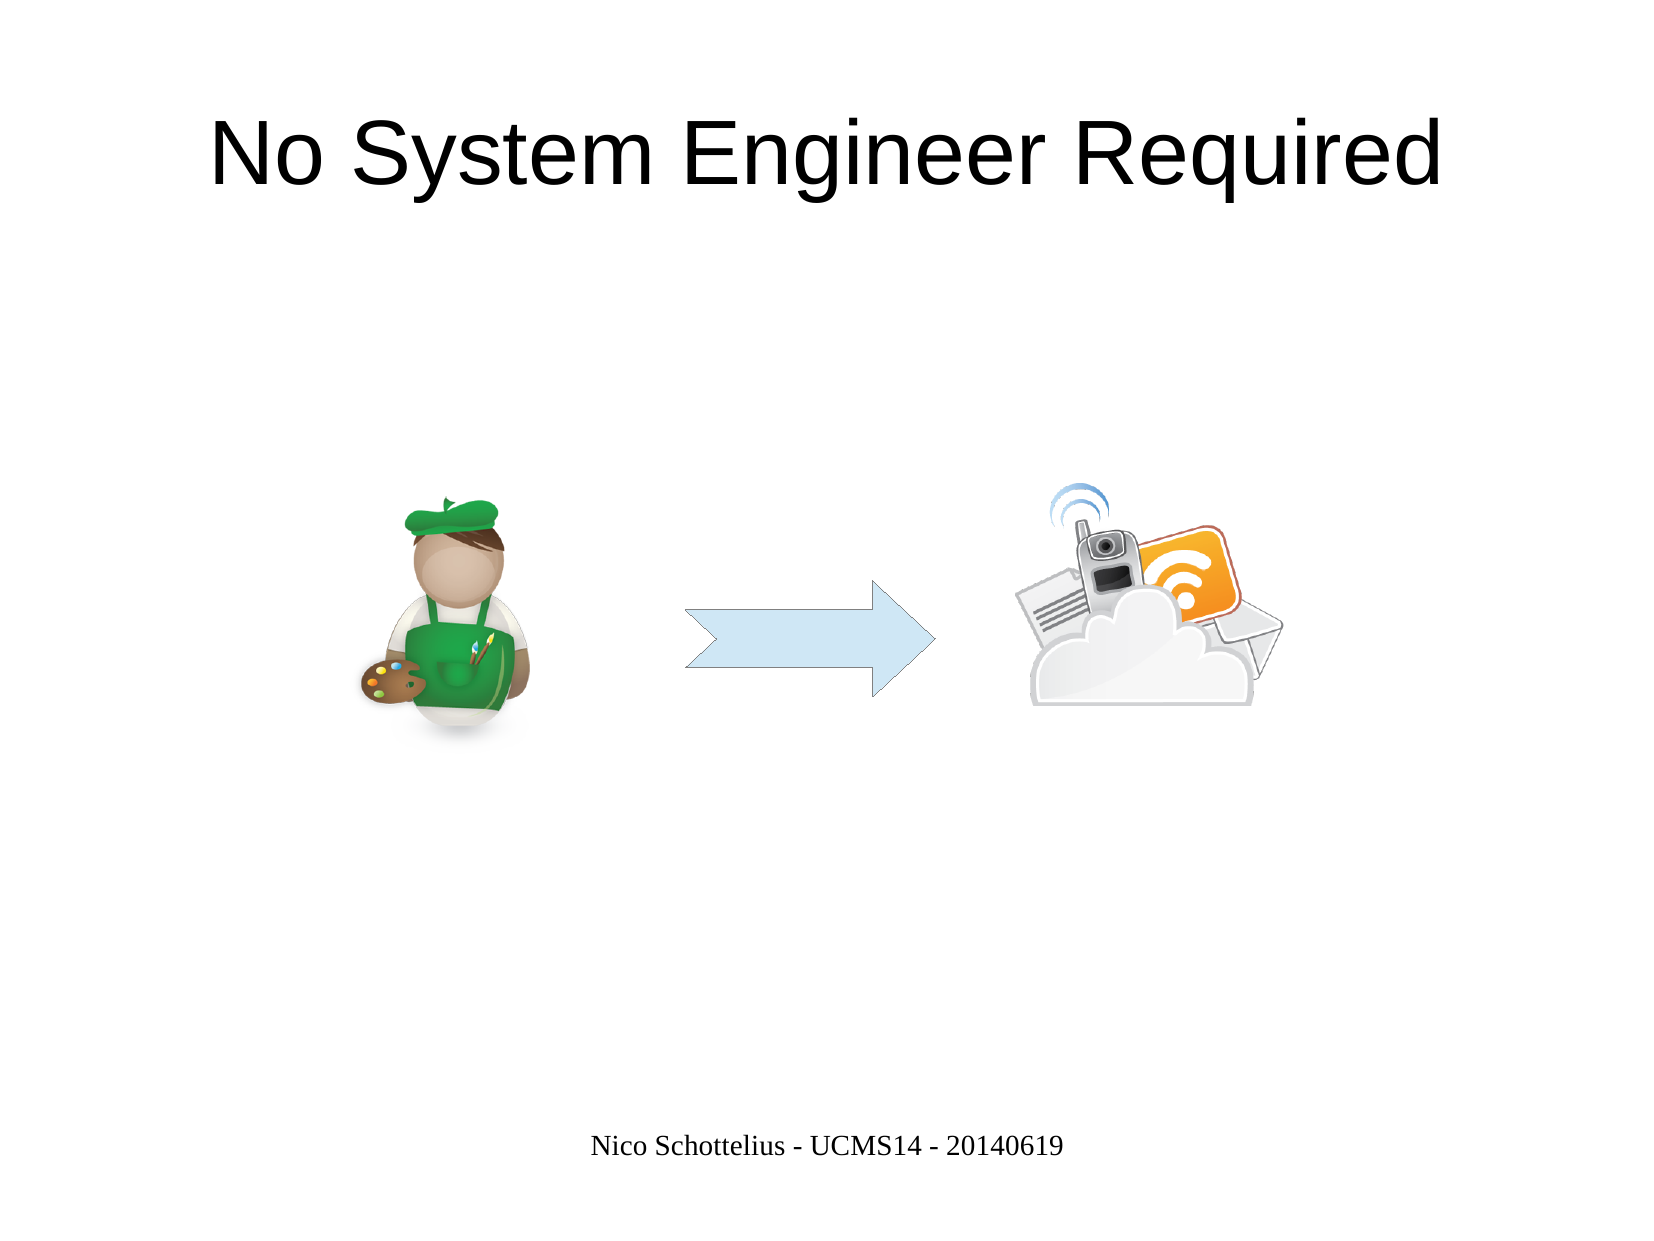

# No System Engineer Required
Nico Schottelius - UCMS14 - 20140619